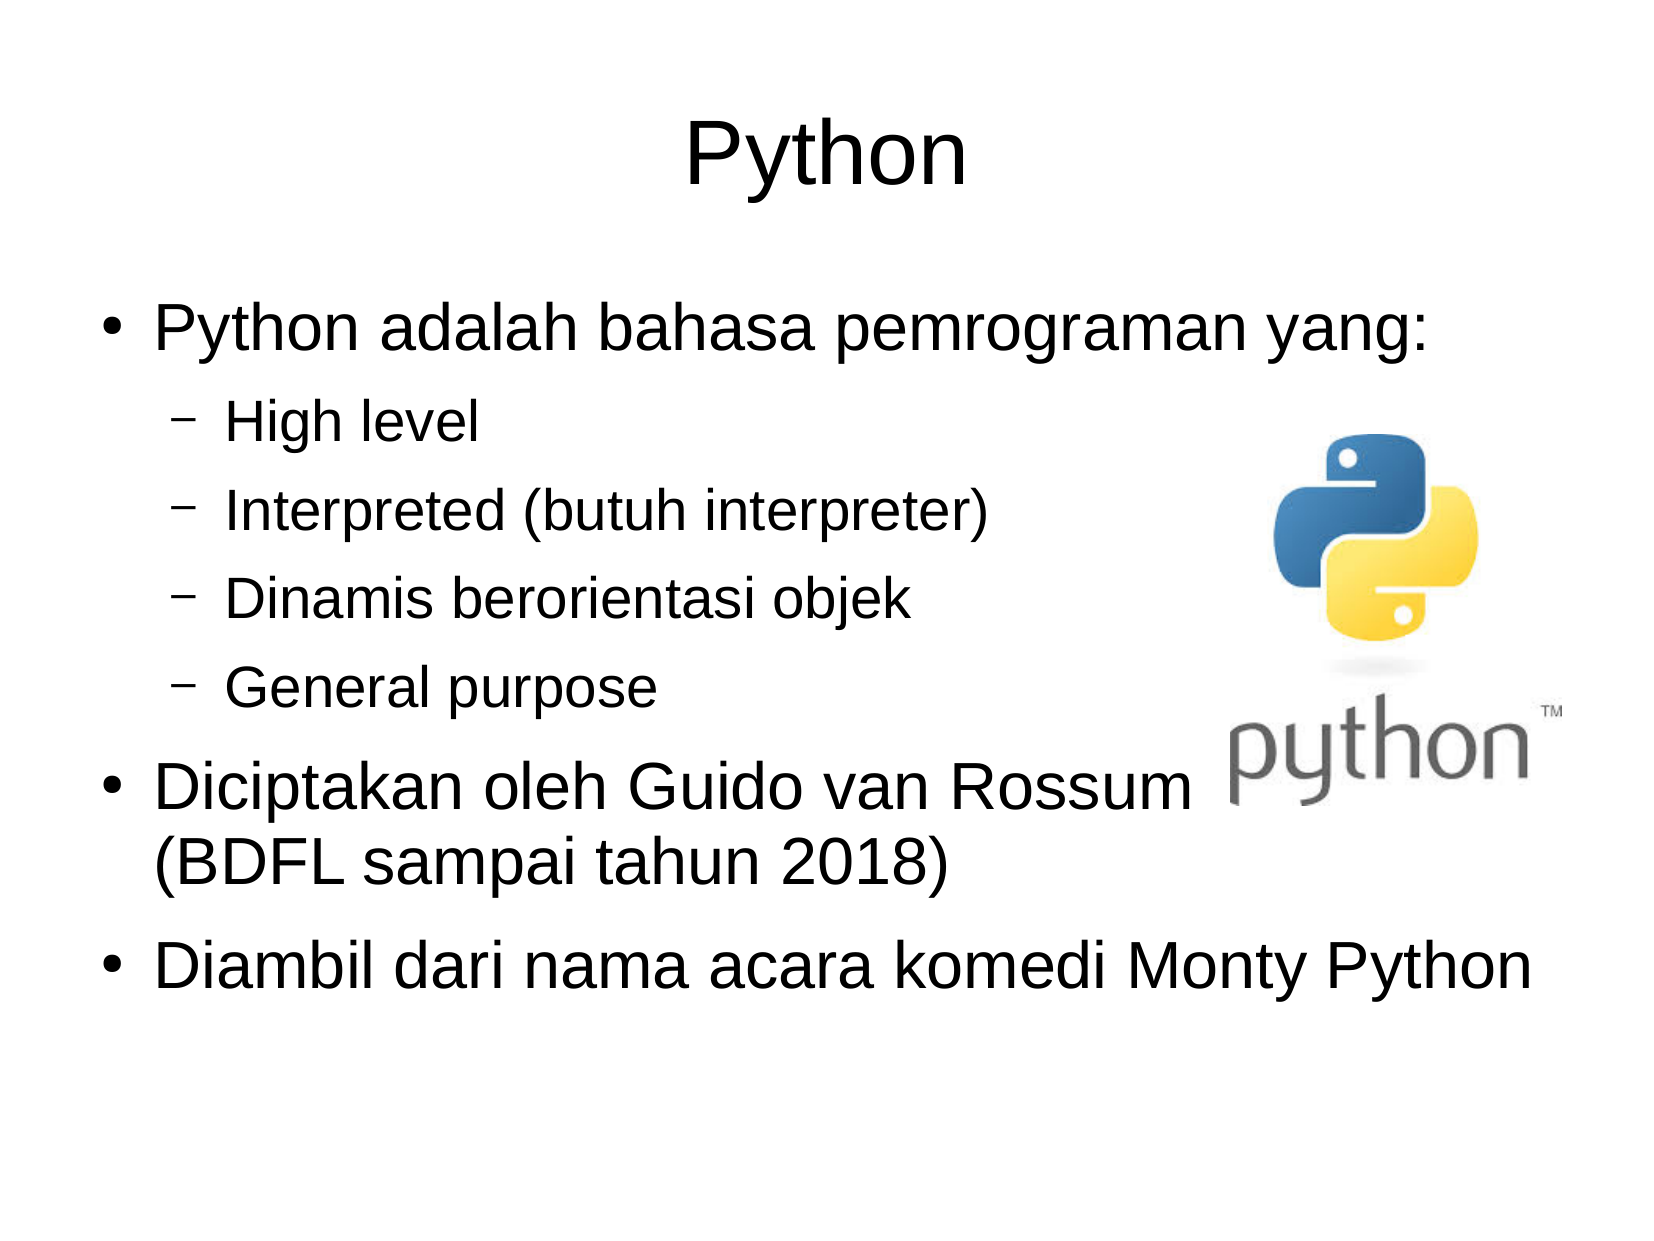

# Python
Python adalah bahasa pemrograman yang:
High level
Interpreted (butuh interpreter)
Dinamis berorientasi objek
General purpose
Diciptakan oleh Guido van Rossum
(BDFL sampai tahun 2018)
Diambil dari nama acara komedi Monty Python